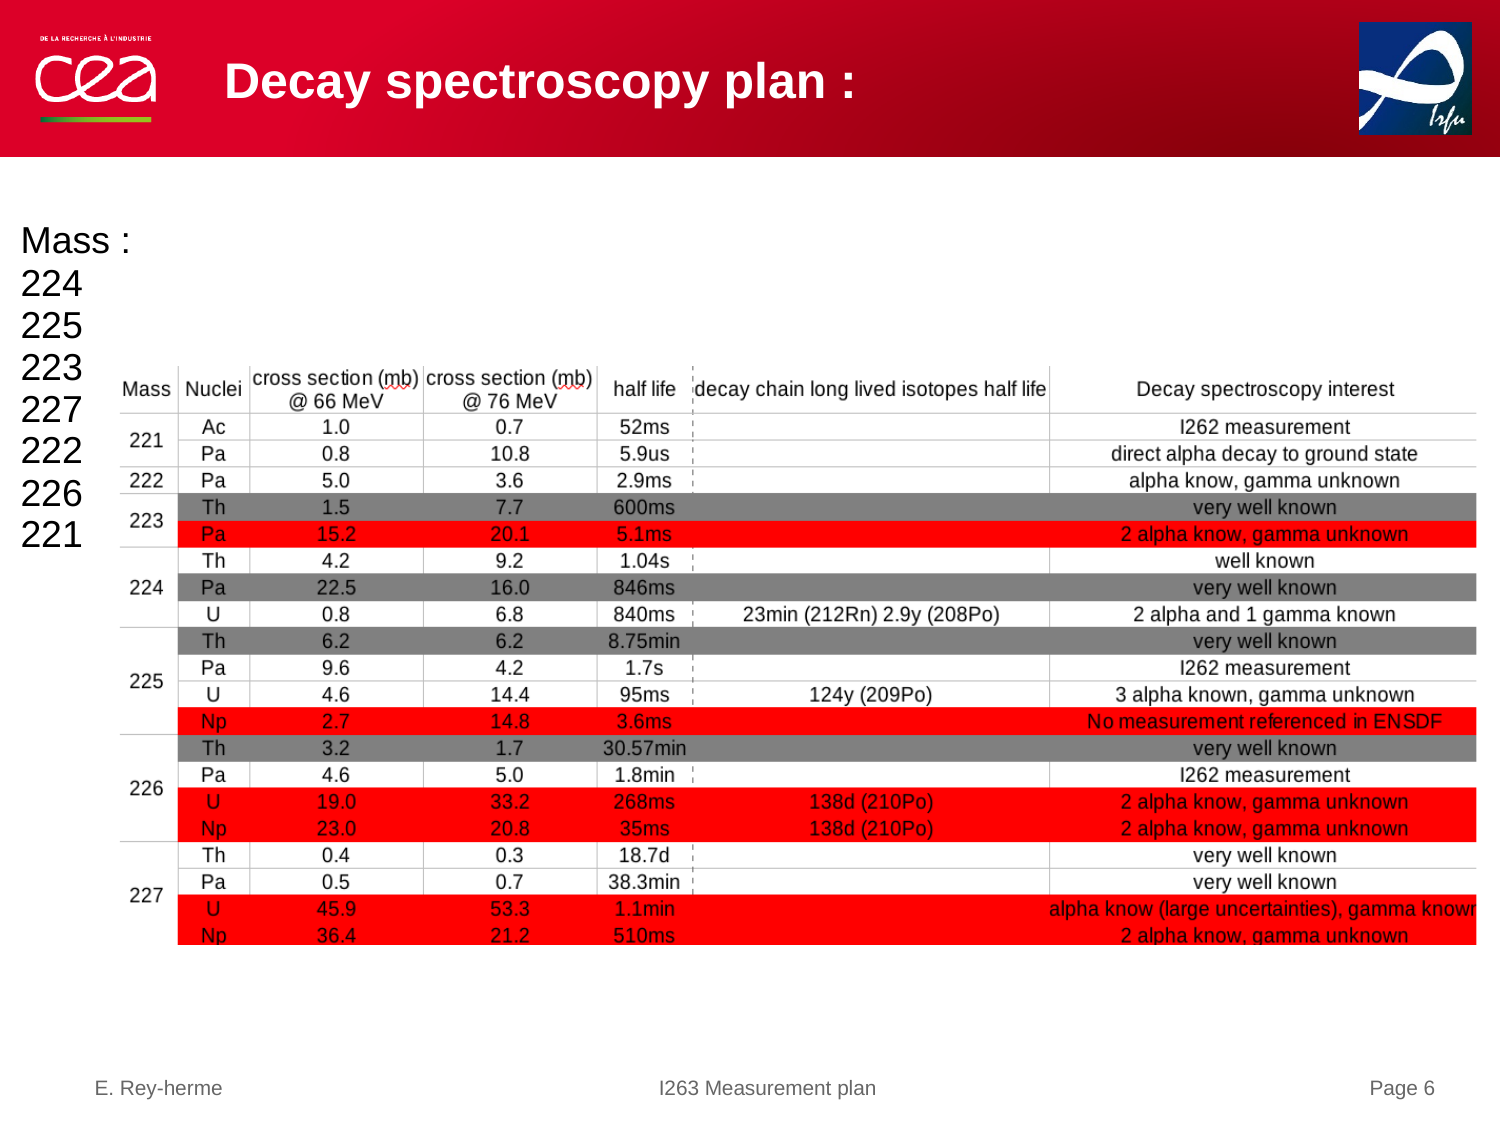

Decay spectroscopy plan :
Mass :
224
225
223
227
222
226
221
E. Rey-herme
I263 Measurement plan
Page